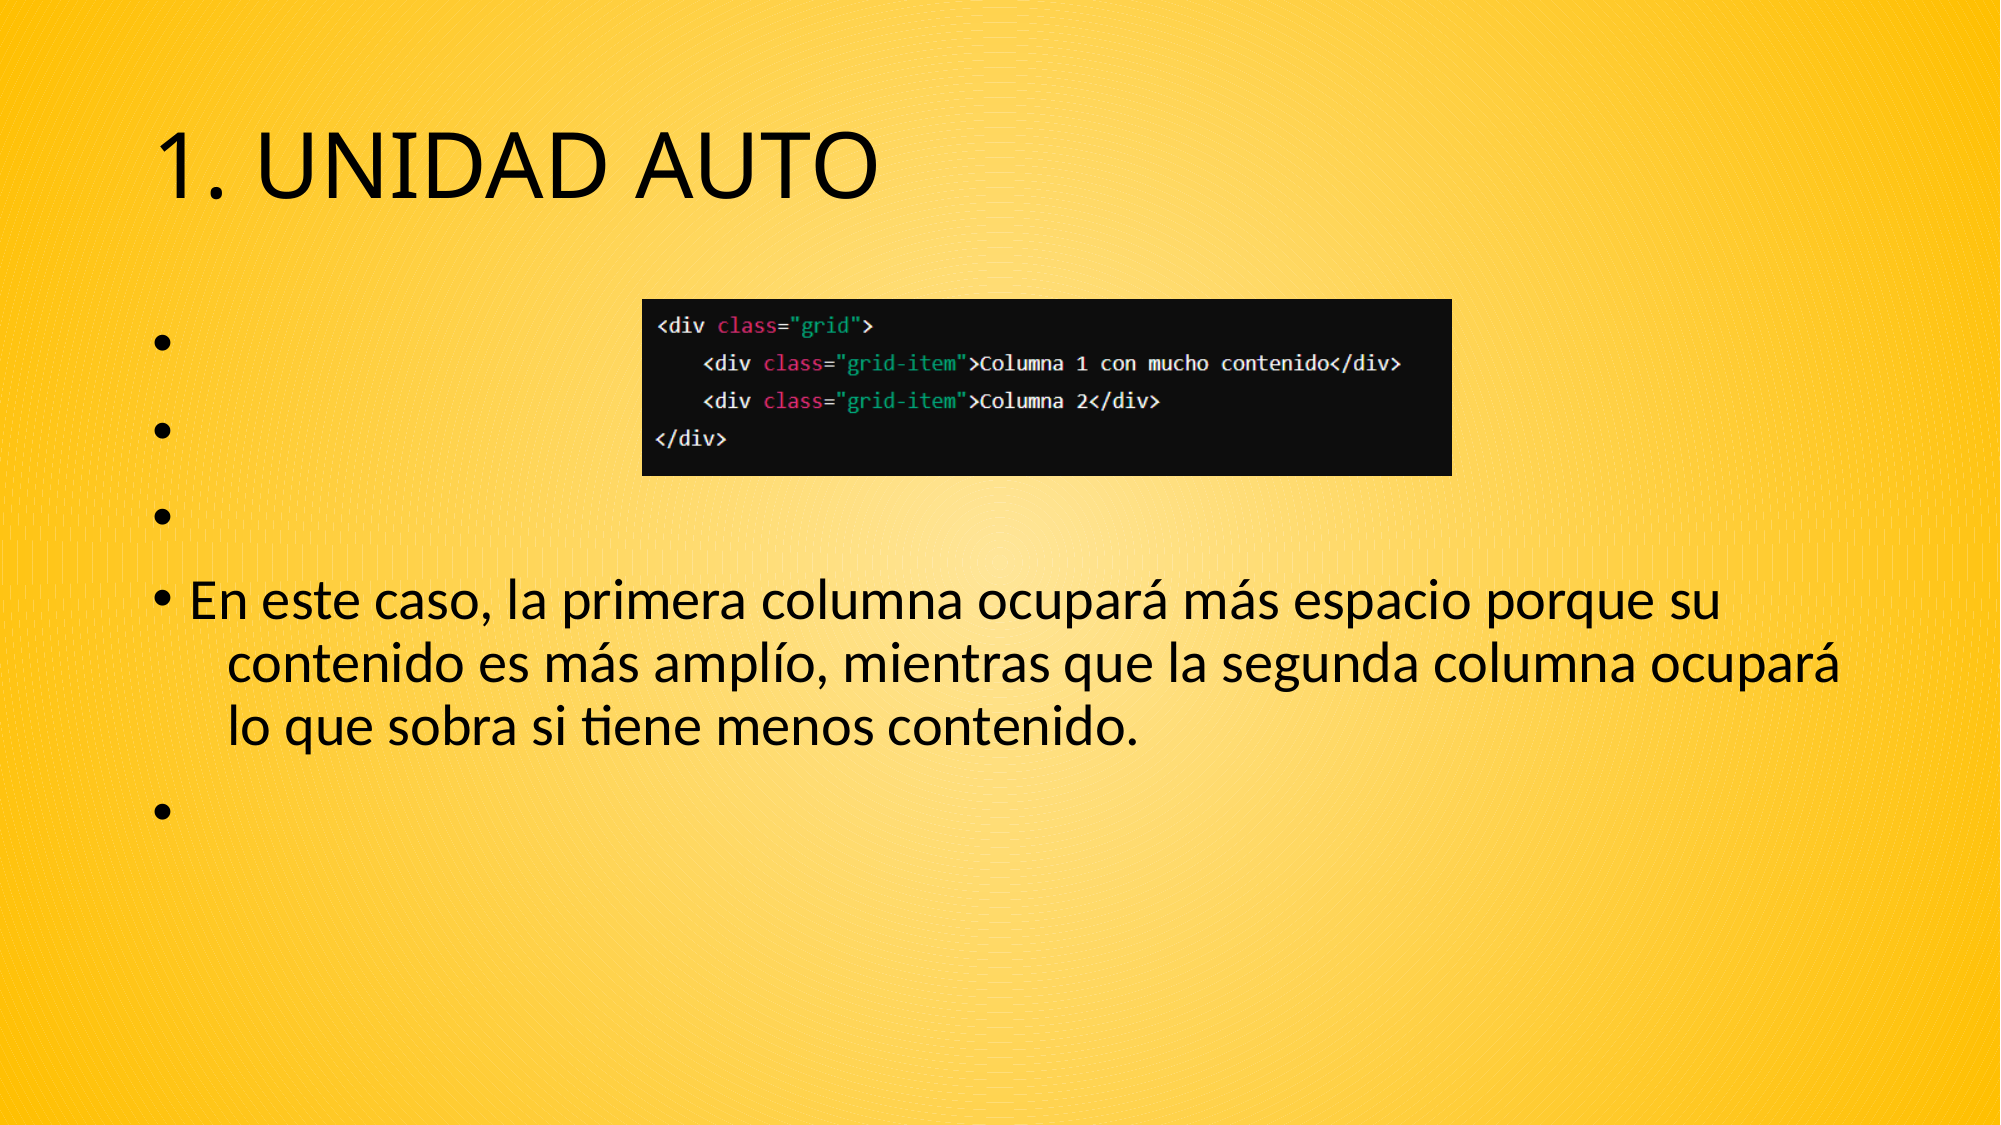

# 1. UNIDAD AUTO
En este caso, la primera columna ocupará más espacio porque su contenido es más amplío, mientras que la segunda columna ocupará lo que sobra si tiene menos contenido.